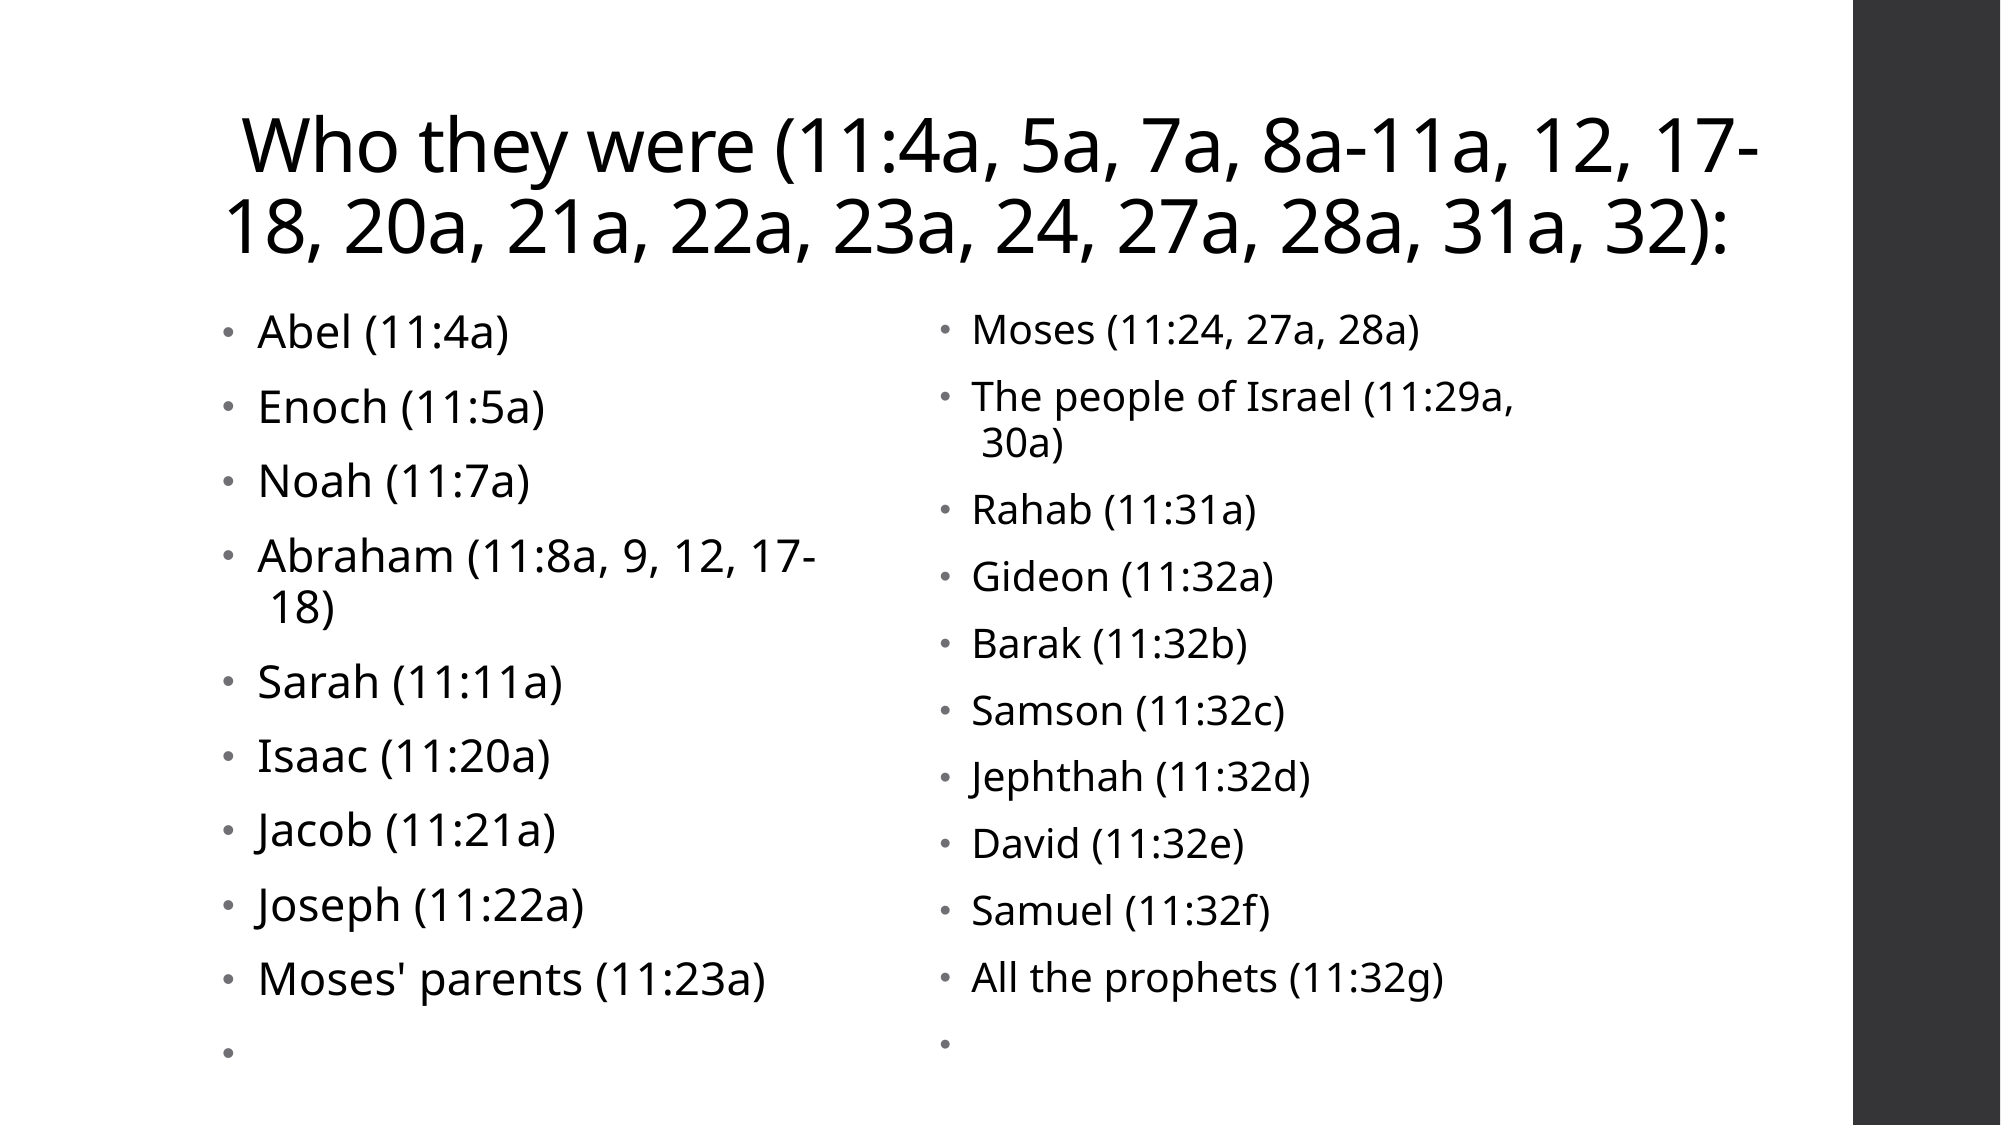

# Who they were (11:4a, 5a, 7a, 8a-11a, 12, 17-18, 20a, 21a, 22a, 23a, 24, 27a, 28a, 31a, 32):
 Abel (11:4a)
 Enoch (11:5a)
 Noah (11:7a)
 Abraham (11:8a, 9, 12, 17-18)
 Sarah (11:11a)
 Isaac (11:20a)
 Jacob (11:21a)
 Joseph (11:22a)
 Moses' parents (11:23a)
 Moses (11:24, 27a, 28a)
 The people of Israel (11:29a, 30a)
 Rahab (11:31a)
 Gideon (11:32a)
 Barak (11:32b)
 Samson (11:32c)
 Jephthah (11:32d)
 David (11:32e)
 Samuel (11:32f)
 All the prophets (11:32g)